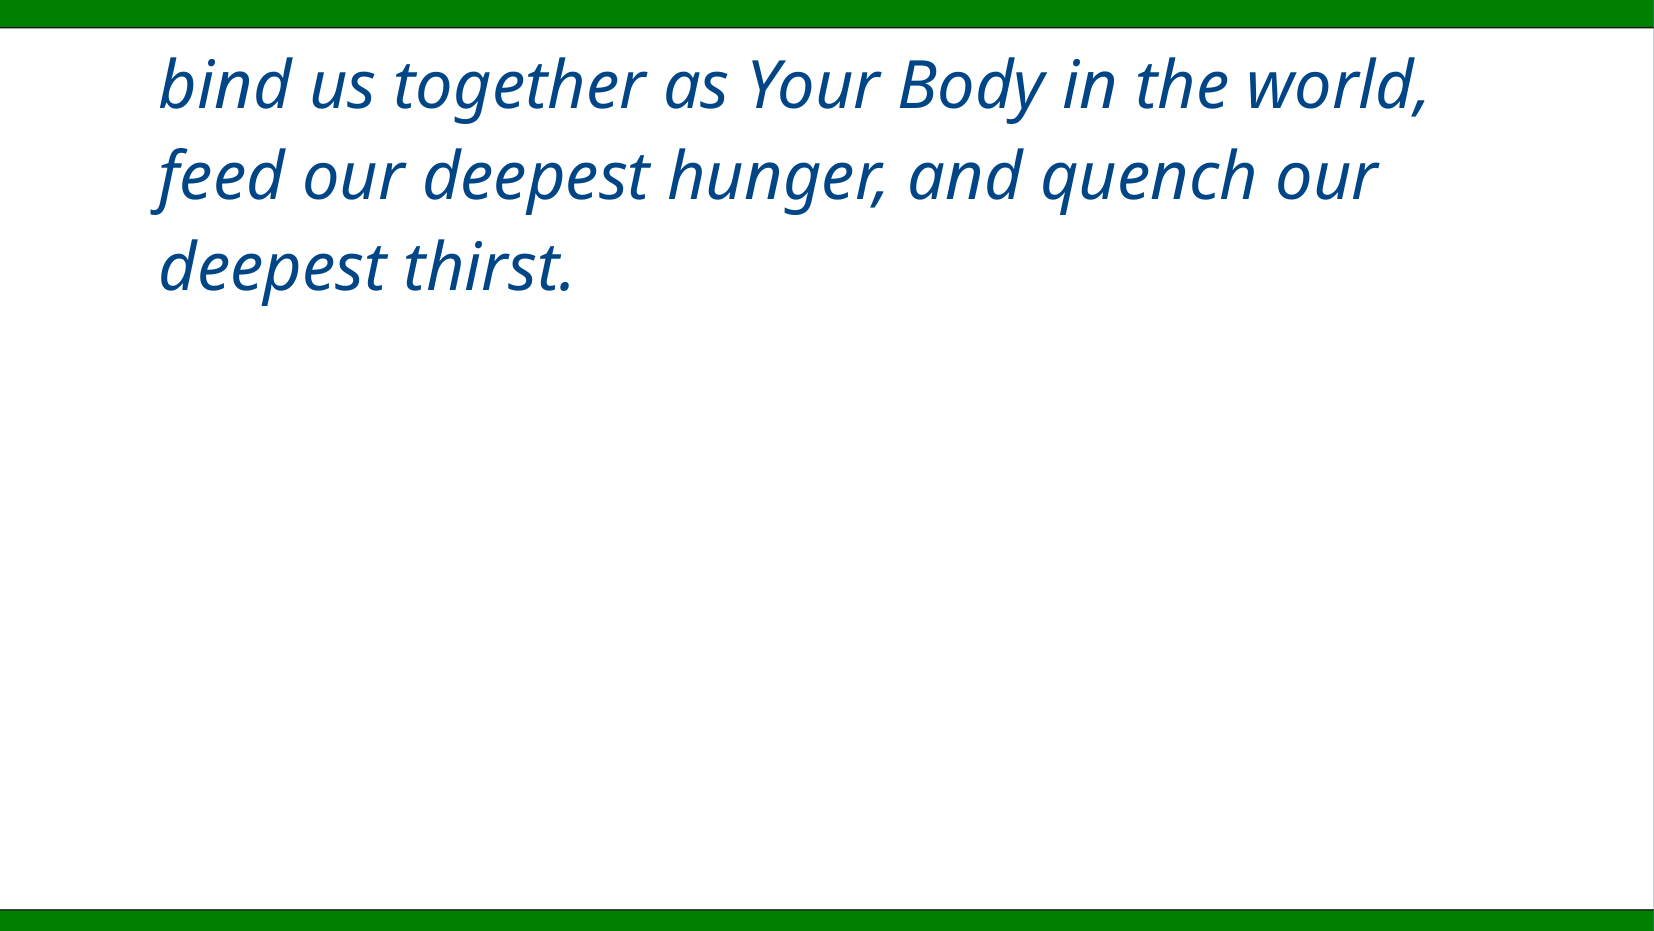

bind us together as Your Body in the world,
 feed our deepest hunger, and quench our
 deepest thirst.